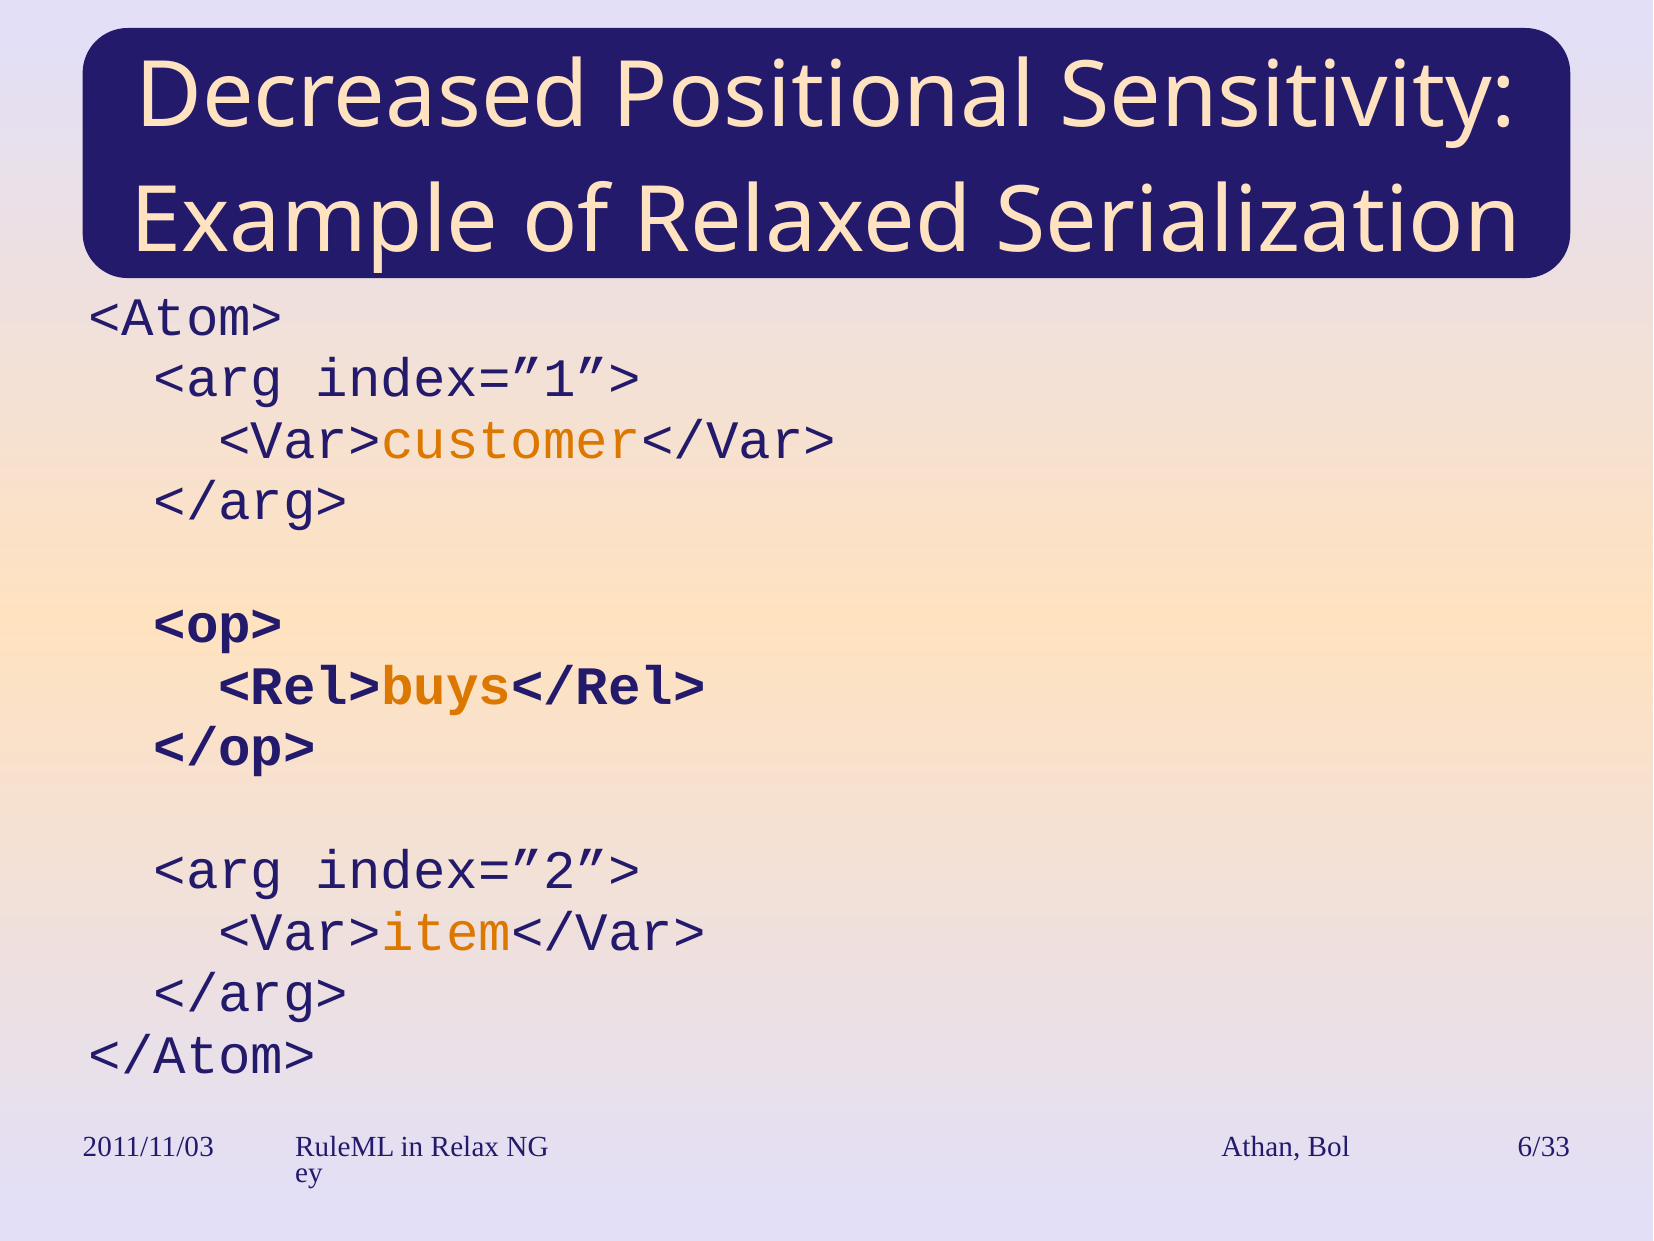

# Decreased Positional Sensitivity: Example of Relaxed Serialization
<Atom>
 <arg index=”1”>
 <Var>customer</Var>
 </arg>
 <op>
 <Rel>buys</Rel>
 </op>
 <arg index=”2”>
 <Var>item</Var>
 </arg>
</Atom>
2011/11/03
RuleML in Relax NG Athan, Boley
6